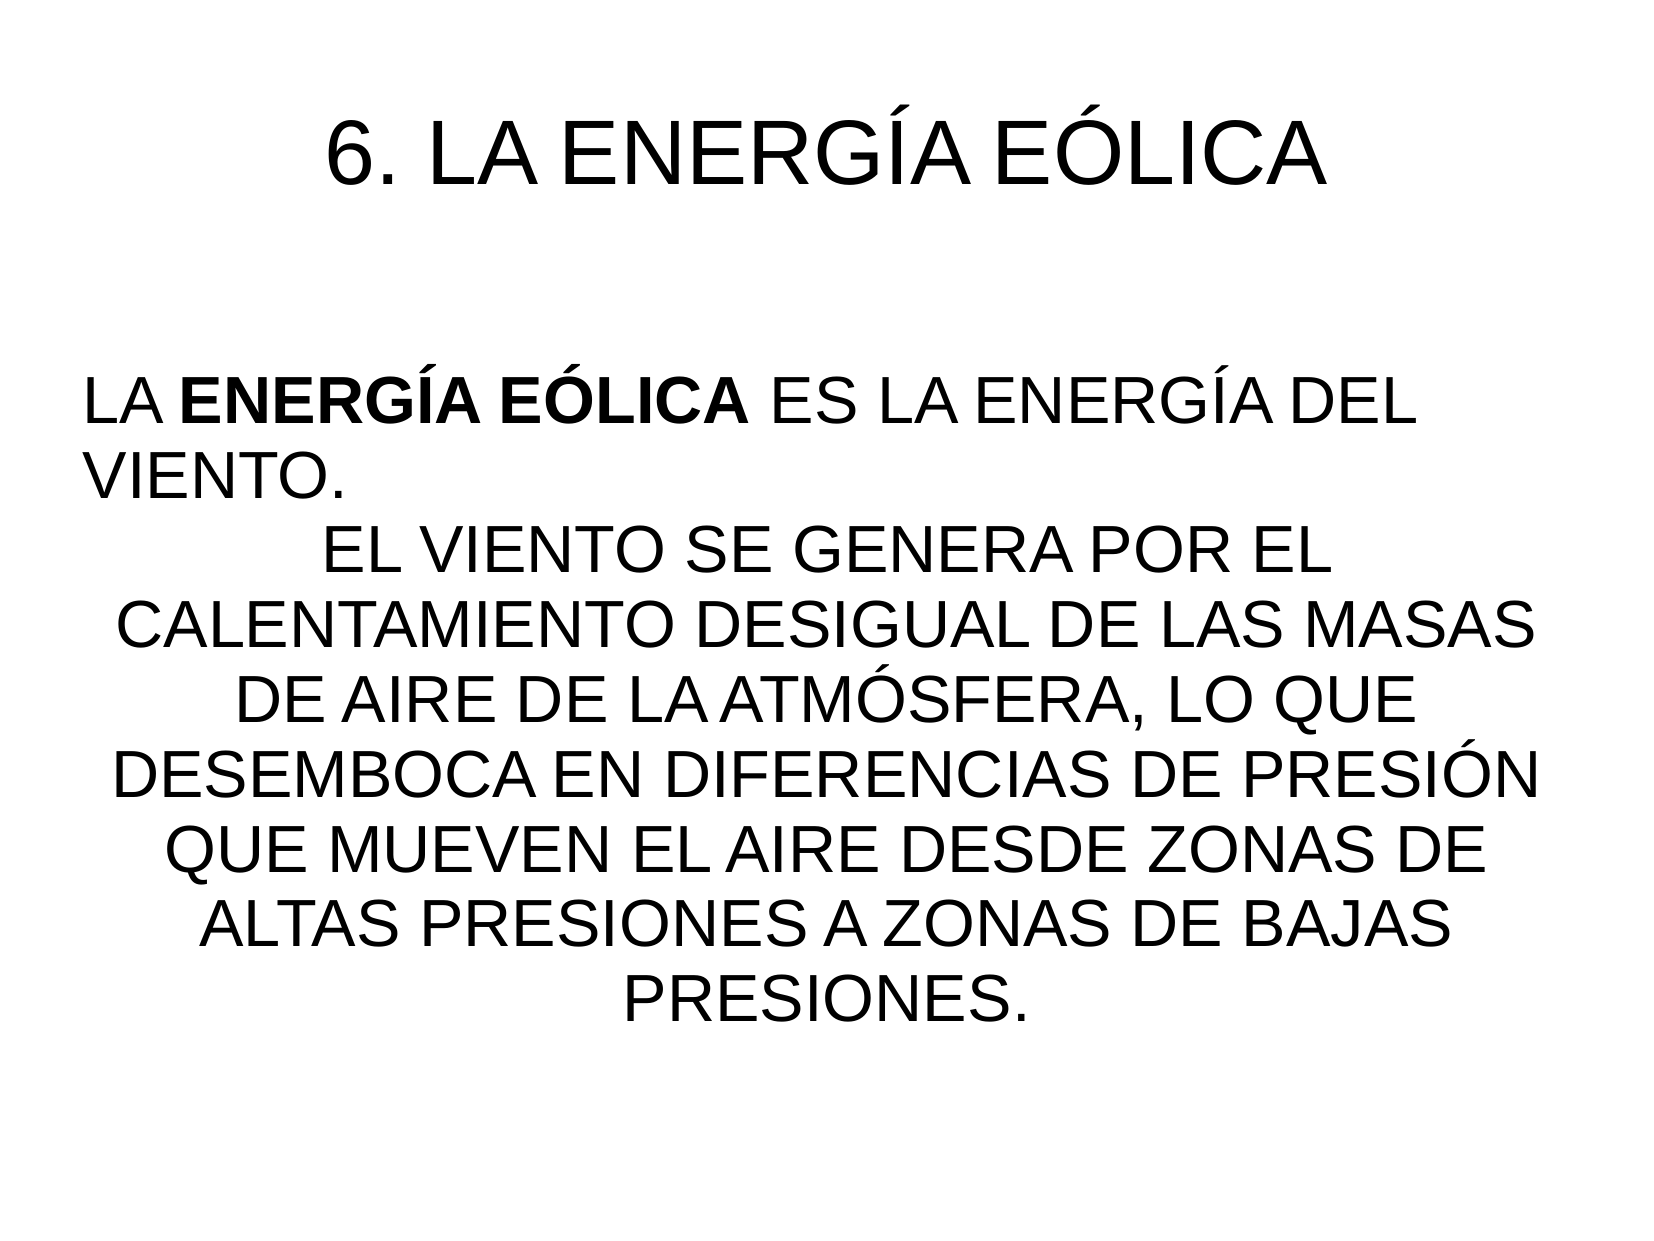

# 6. LA ENERGÍA EÓLICA
LA ENERGÍA EÓLICA ES LA ENERGÍA DEL VIENTO.
EL VIENTO SE GENERA POR EL CALENTAMIENTO DESIGUAL DE LAS MASAS DE AIRE DE LA ATMÓSFERA, LO QUE DESEMBOCA EN DIFERENCIAS DE PRESIÓN QUE MUEVEN EL AIRE DESDE ZONAS DE ALTAS PRESIONES A ZONAS DE BAJAS PRESIONES.